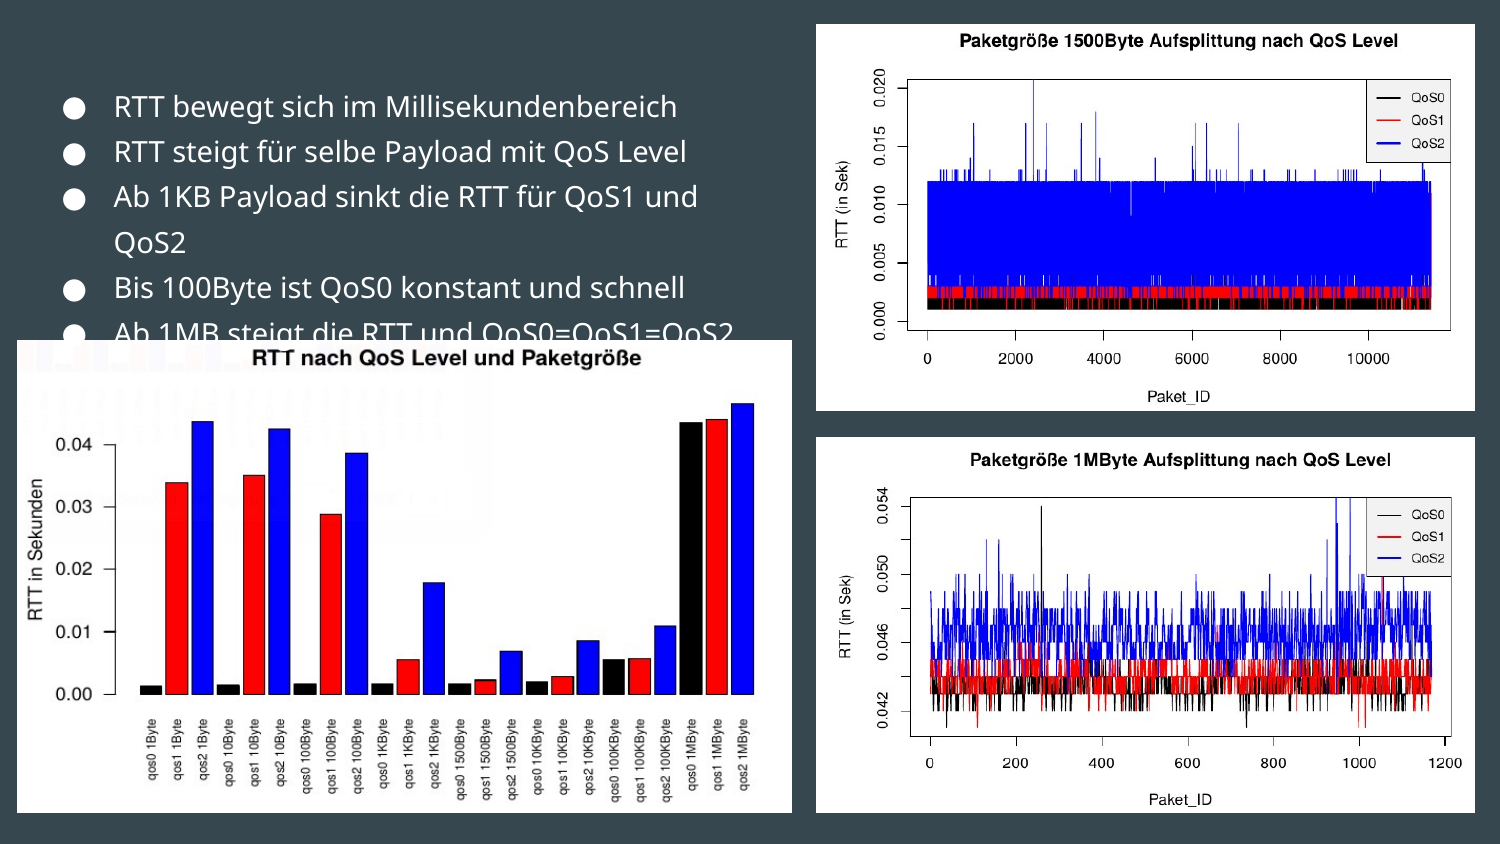

# RTT bewegt sich im Millisekundenbereich
RTT steigt für selbe Payload mit QoS Level
Ab 1KB Payload sinkt die RTT für QoS1 und QoS2
Bis 100Byte ist QoS0 konstant und schnell
Ab 1MB steigt die RTT und QoS0=QoS1=QoS2